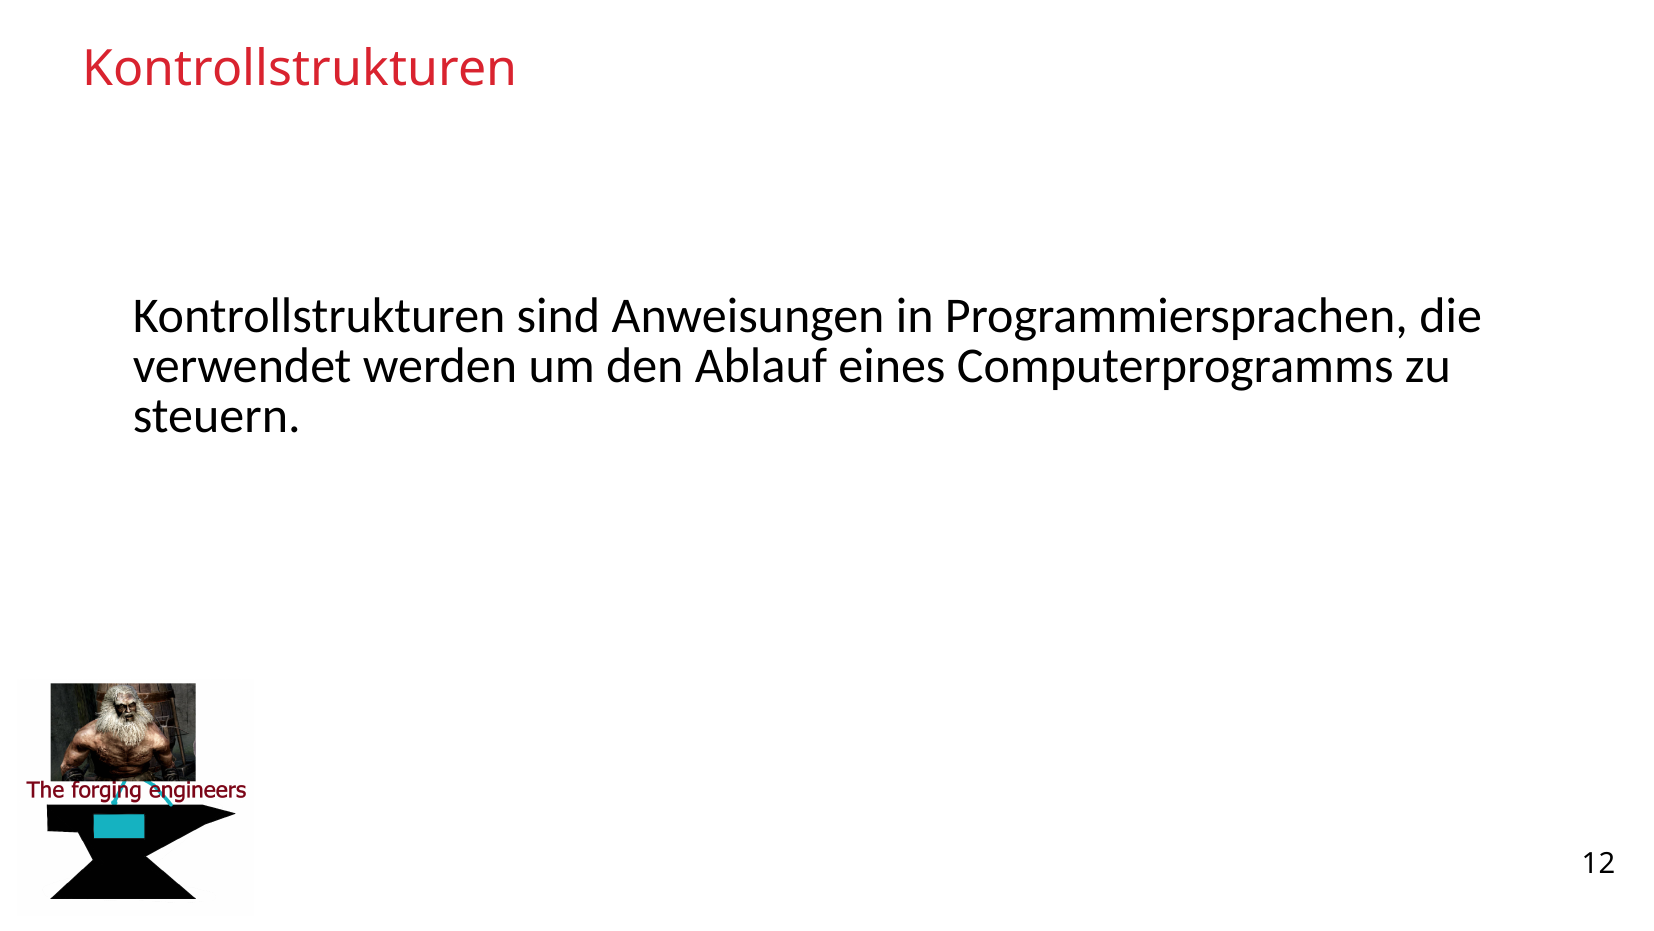

# Kontrollstrukturen
Kontrollstrukturen sind Anweisungen in Programmiersprachen, die verwendet werden um den Ablauf eines Computerprogramms zu steuern.